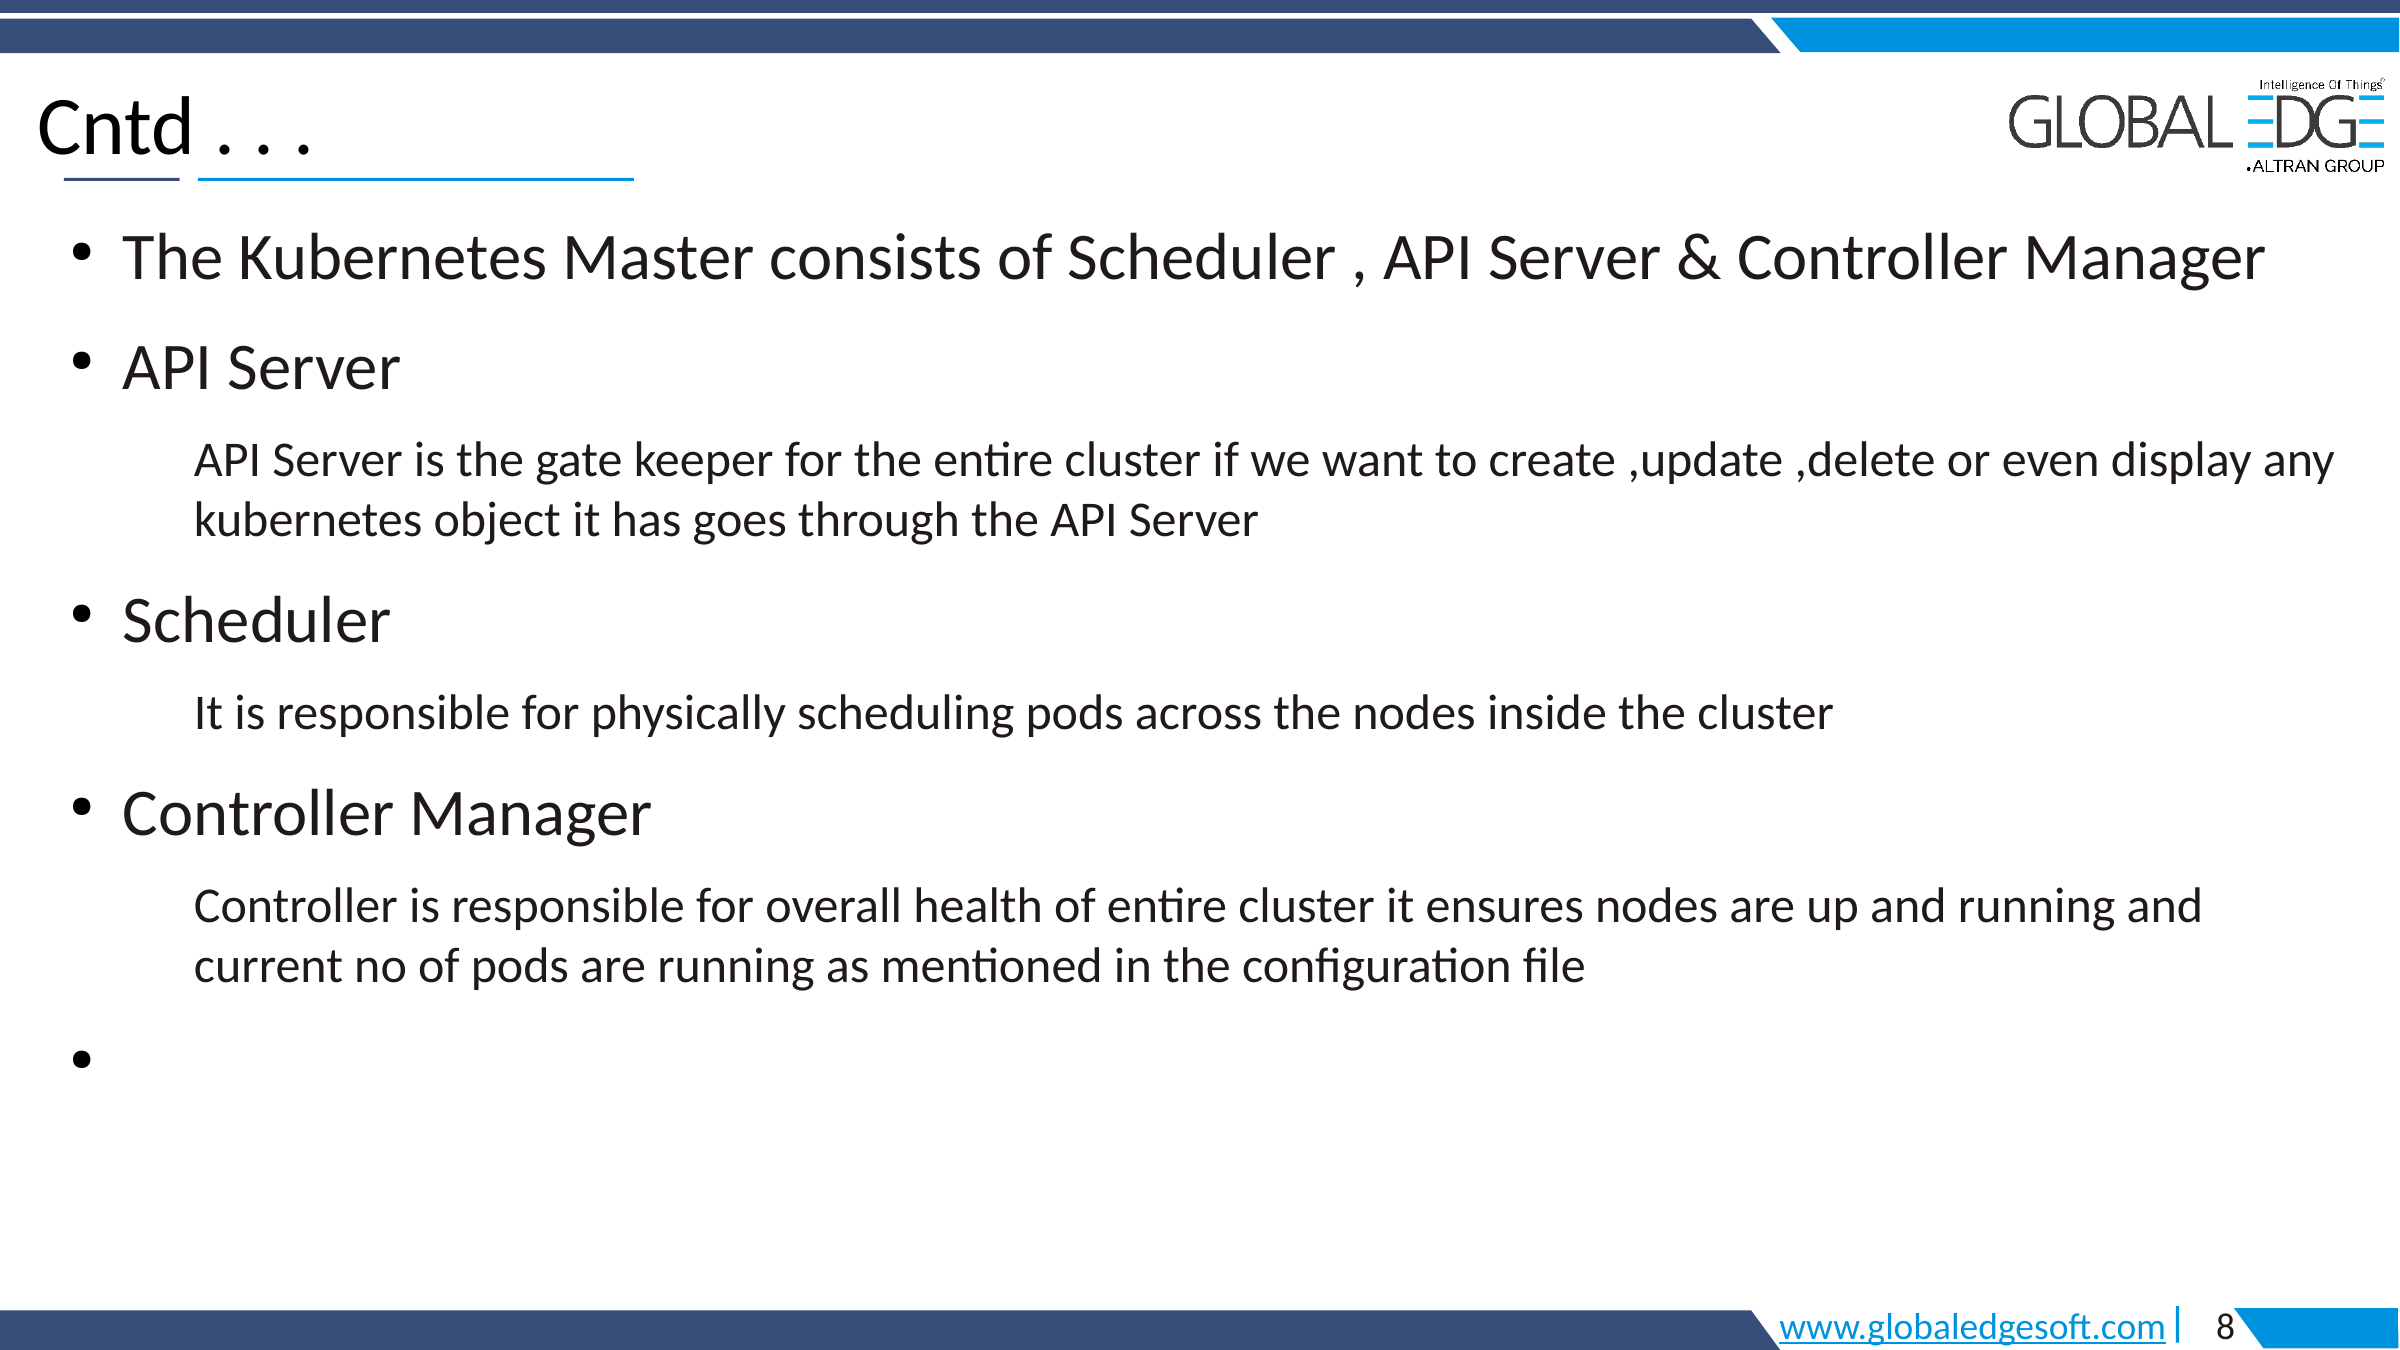

# Cntd . . .
The Kubernetes Master consists of Scheduler , API Server & Controller Manager
API Server
API Server is the gate keeper for the entire cluster if we want to create ,update ,delete or even display any kubernetes object it has goes through the API Server
Scheduler
It is responsible for physically scheduling pods across the nodes inside the cluster
Controller Manager
Controller is responsible for overall health of entire cluster it ensures nodes are up and running and current no of pods are running as mentioned in the configuration file